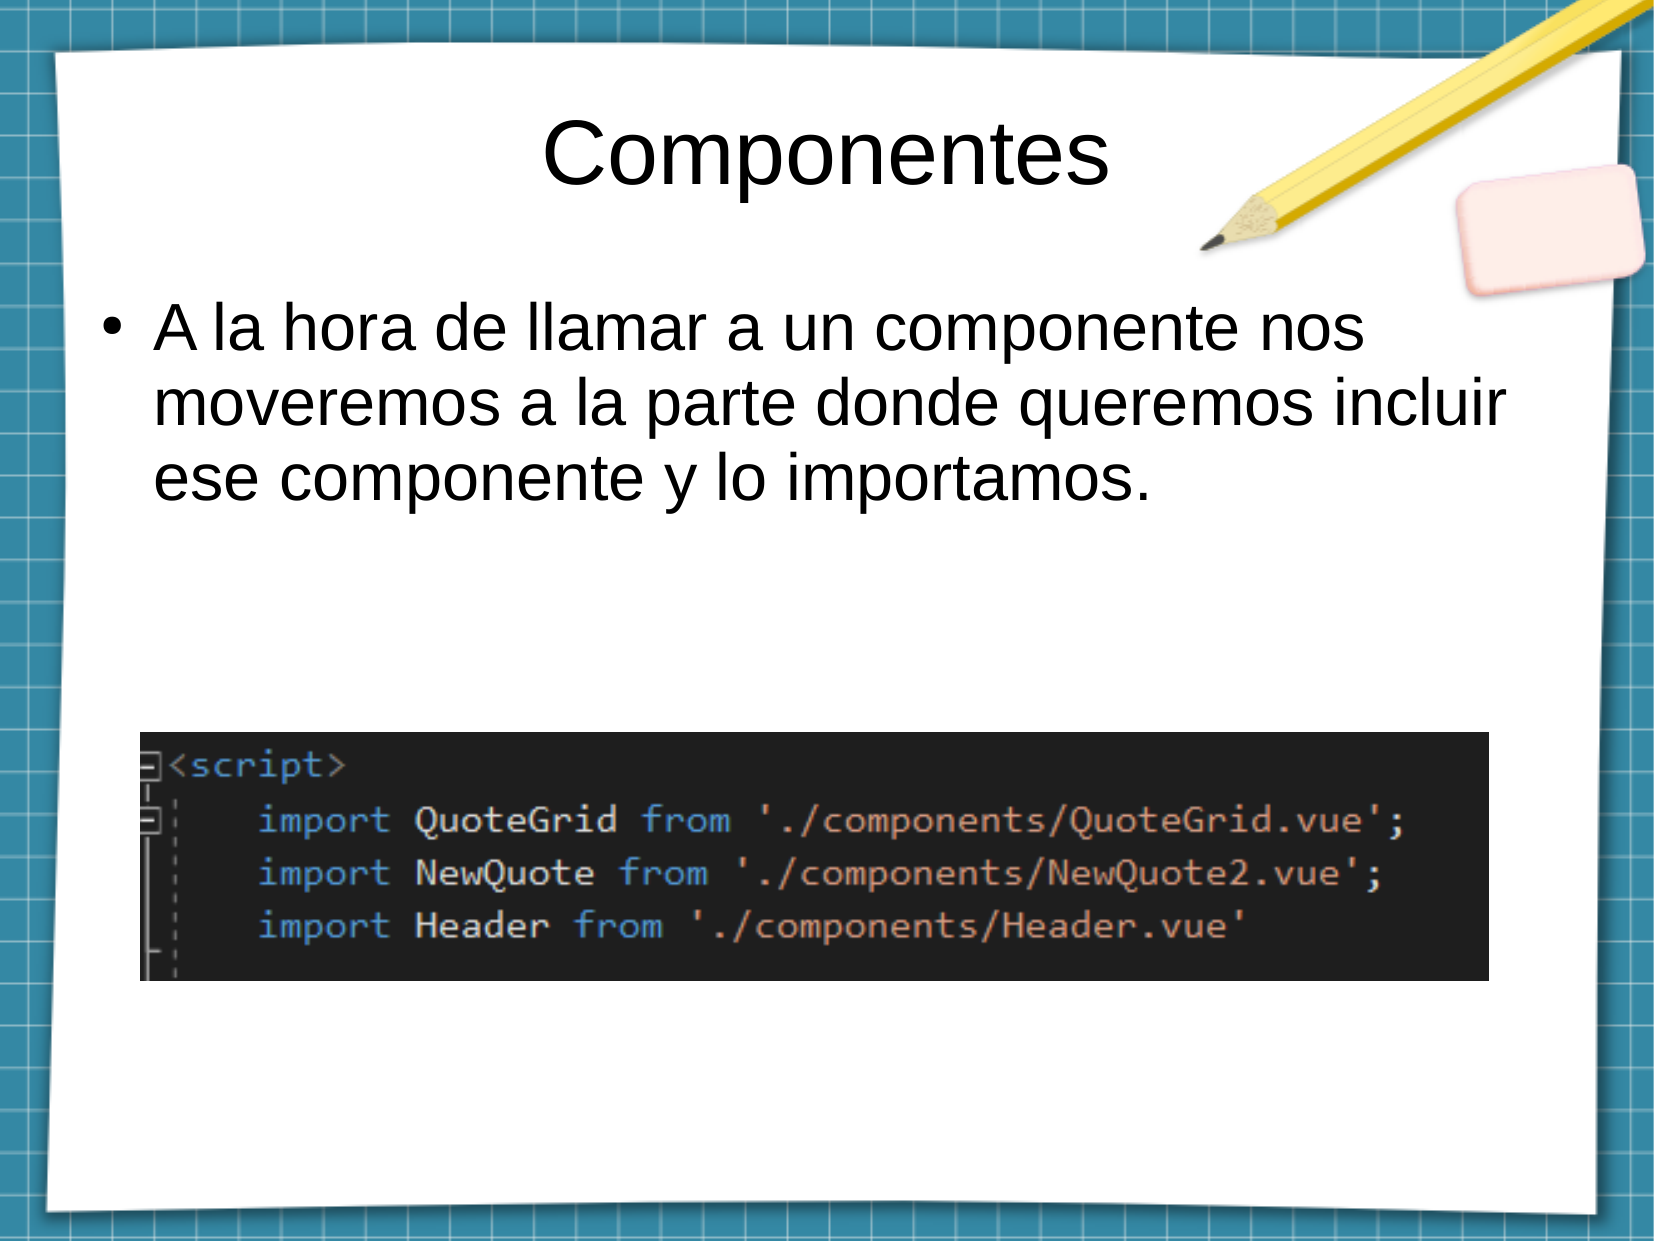

# Componentes
A la hora de llamar a un componente nos moveremos a la parte donde queremos incluir ese componente y lo importamos.